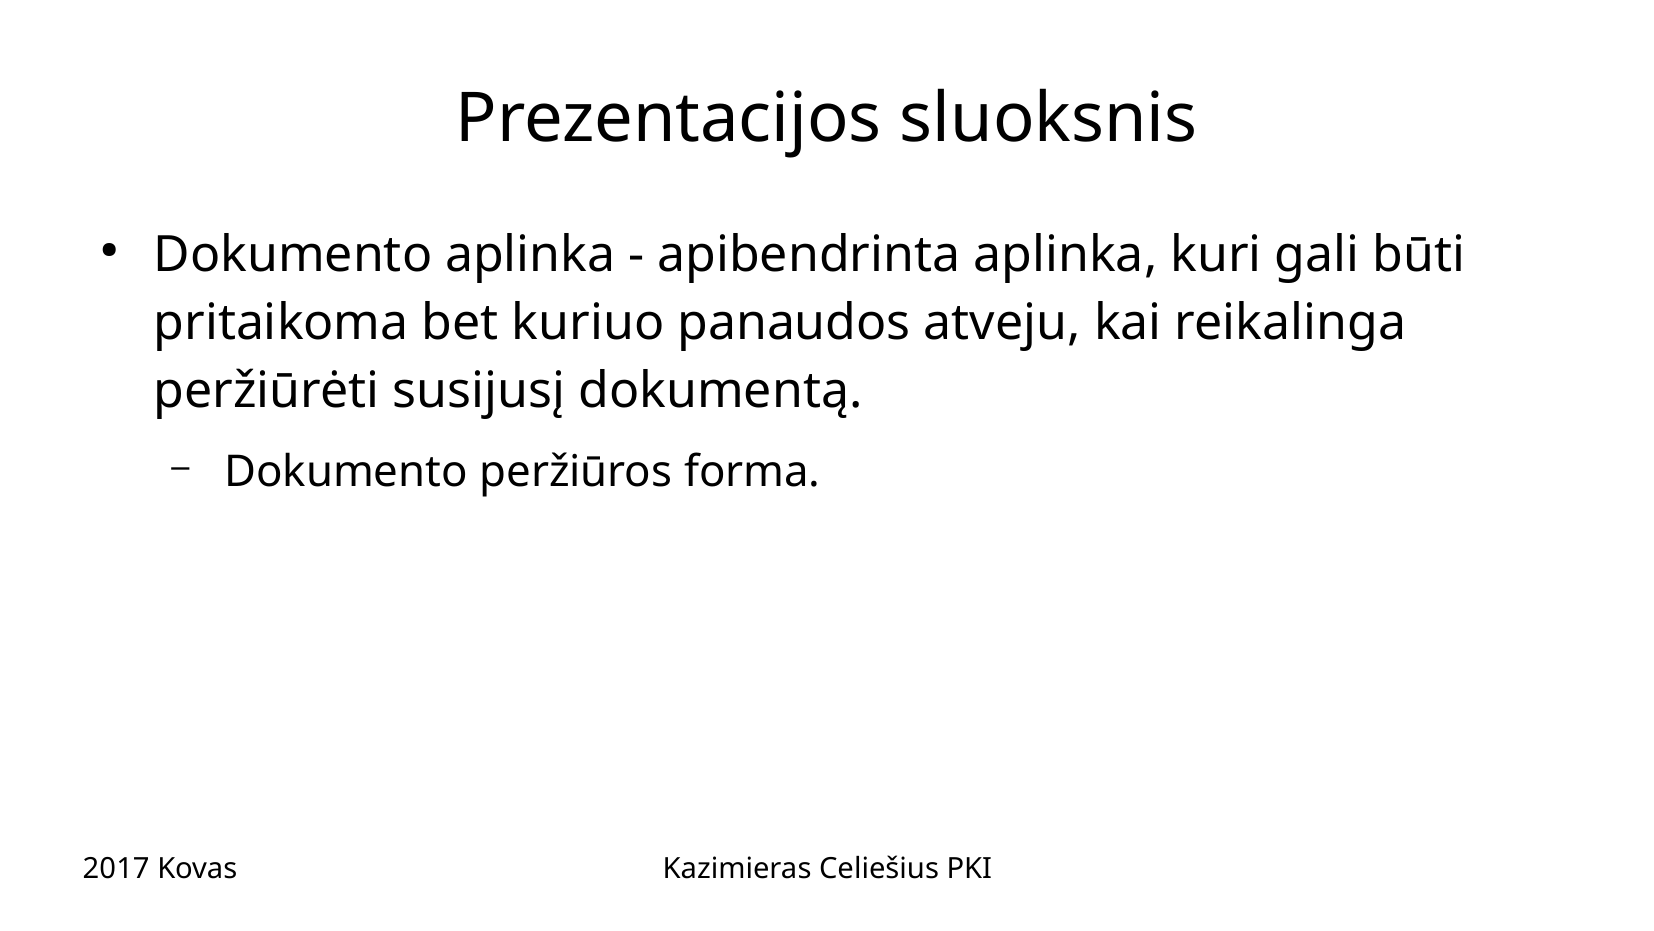

# Prezentacijos sluoksnis
Dokumento aplinka - apibendrinta aplinka, kuri gali būti pritaikoma bet kuriuo panaudos atveju, kai reikalinga peržiūrėti susijusį dokumentą.
Dokumento peržiūros forma.
2017 Kovas
Kazimieras Celiešius PKI